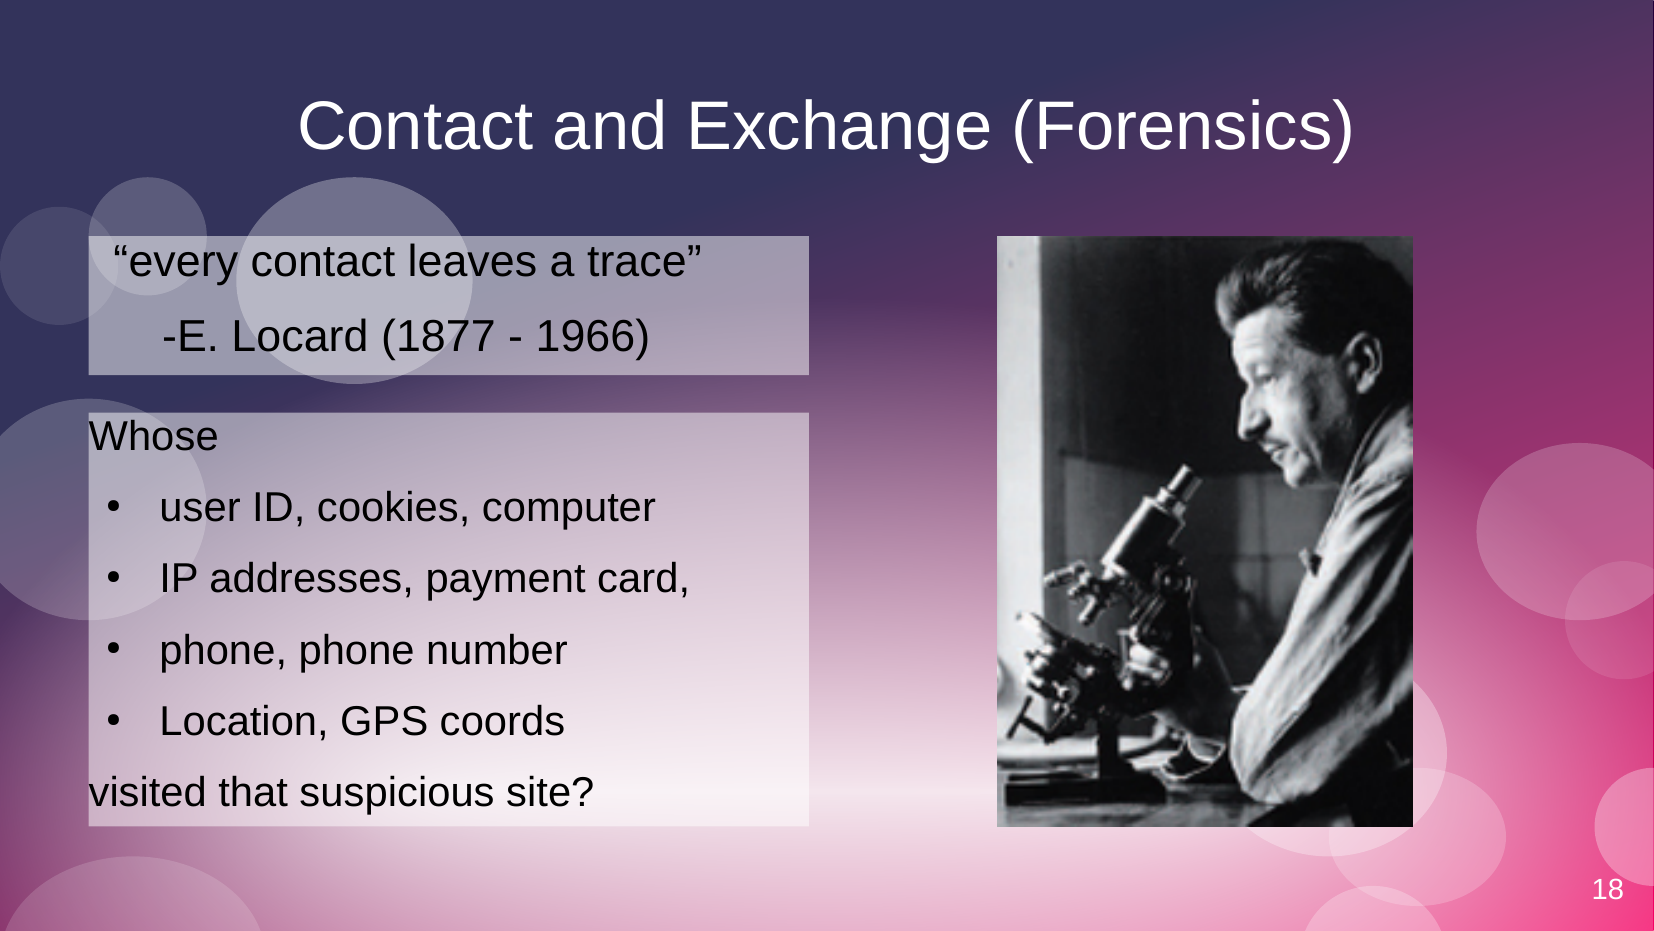

# Contact and Exchange (Forensics)
 “every contact leaves a trace”
 			-E. Locard (1877 - 1966)
Whose
user ID, cookies, computer
IP addresses, payment card,
phone, phone number
Location, GPS coords
visited that suspicious site?